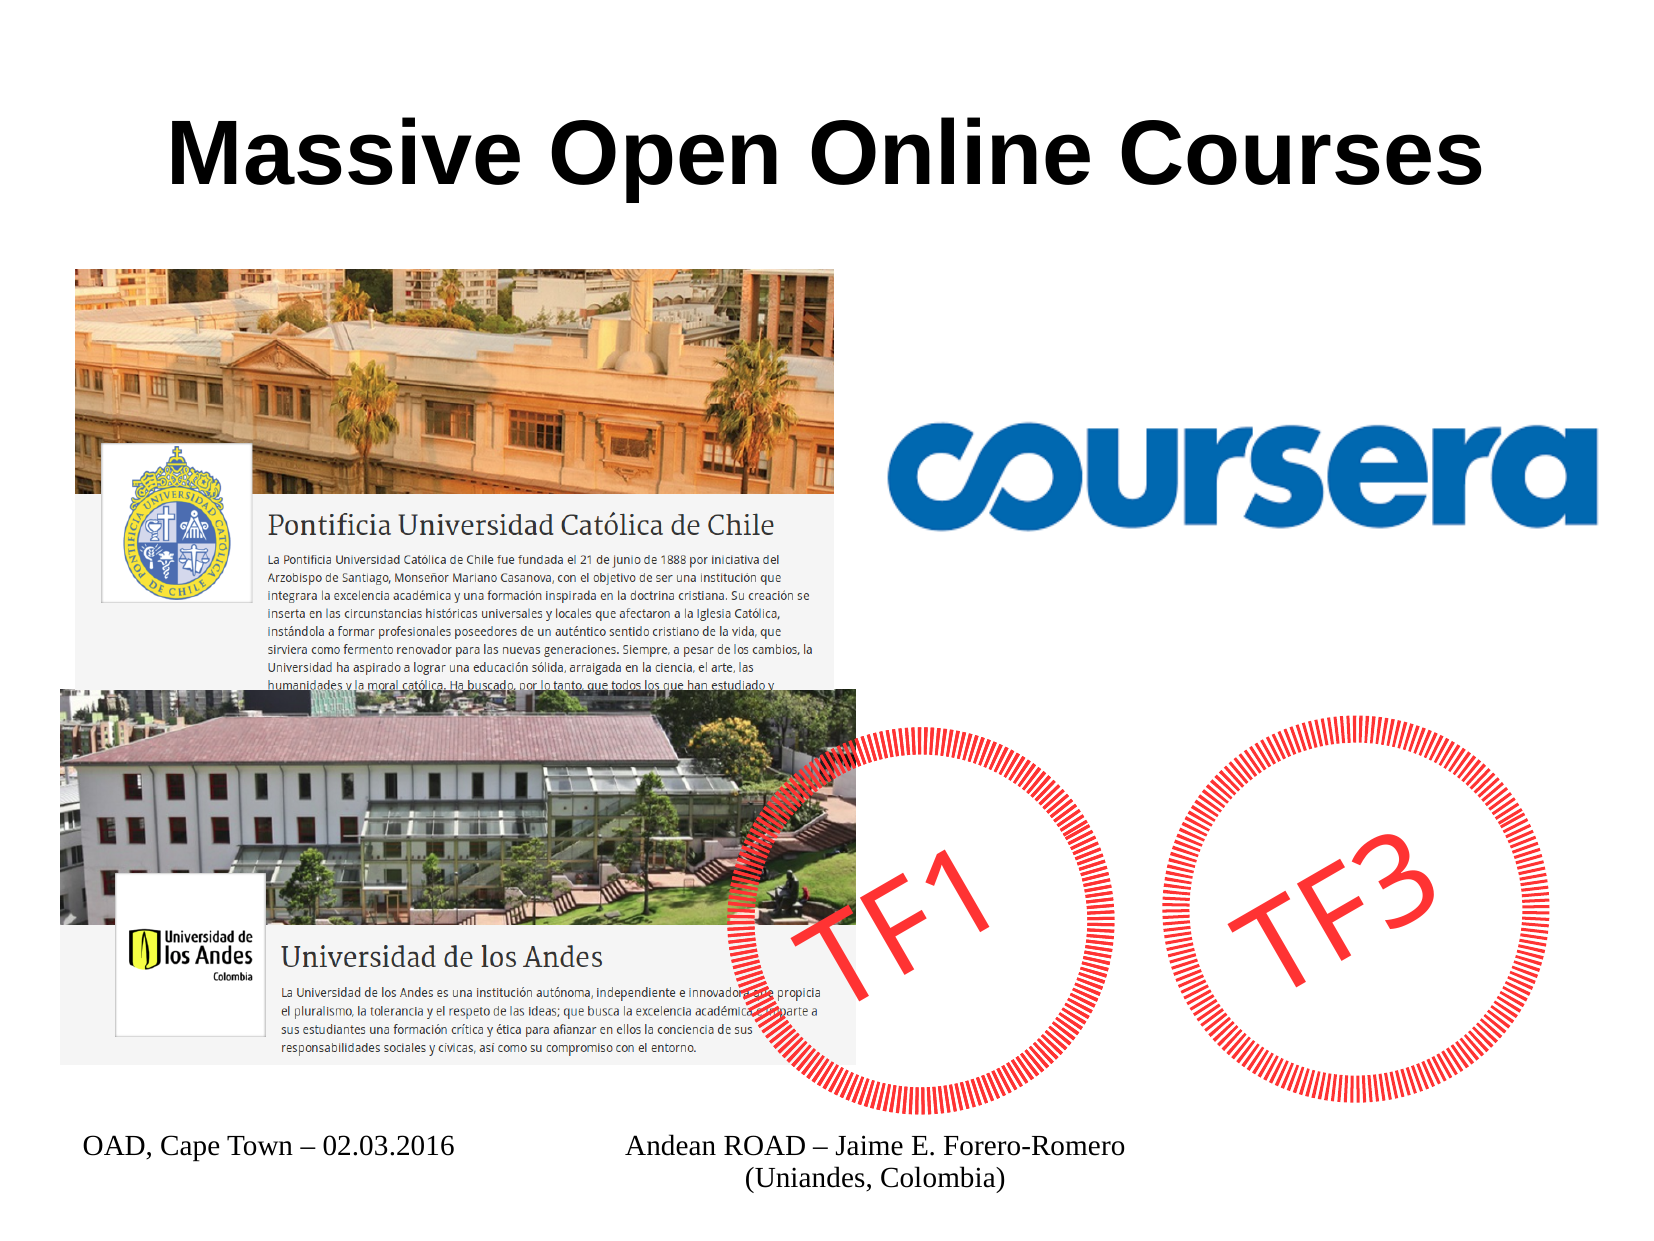

# Massive Open Online Courses
TF3
TF1